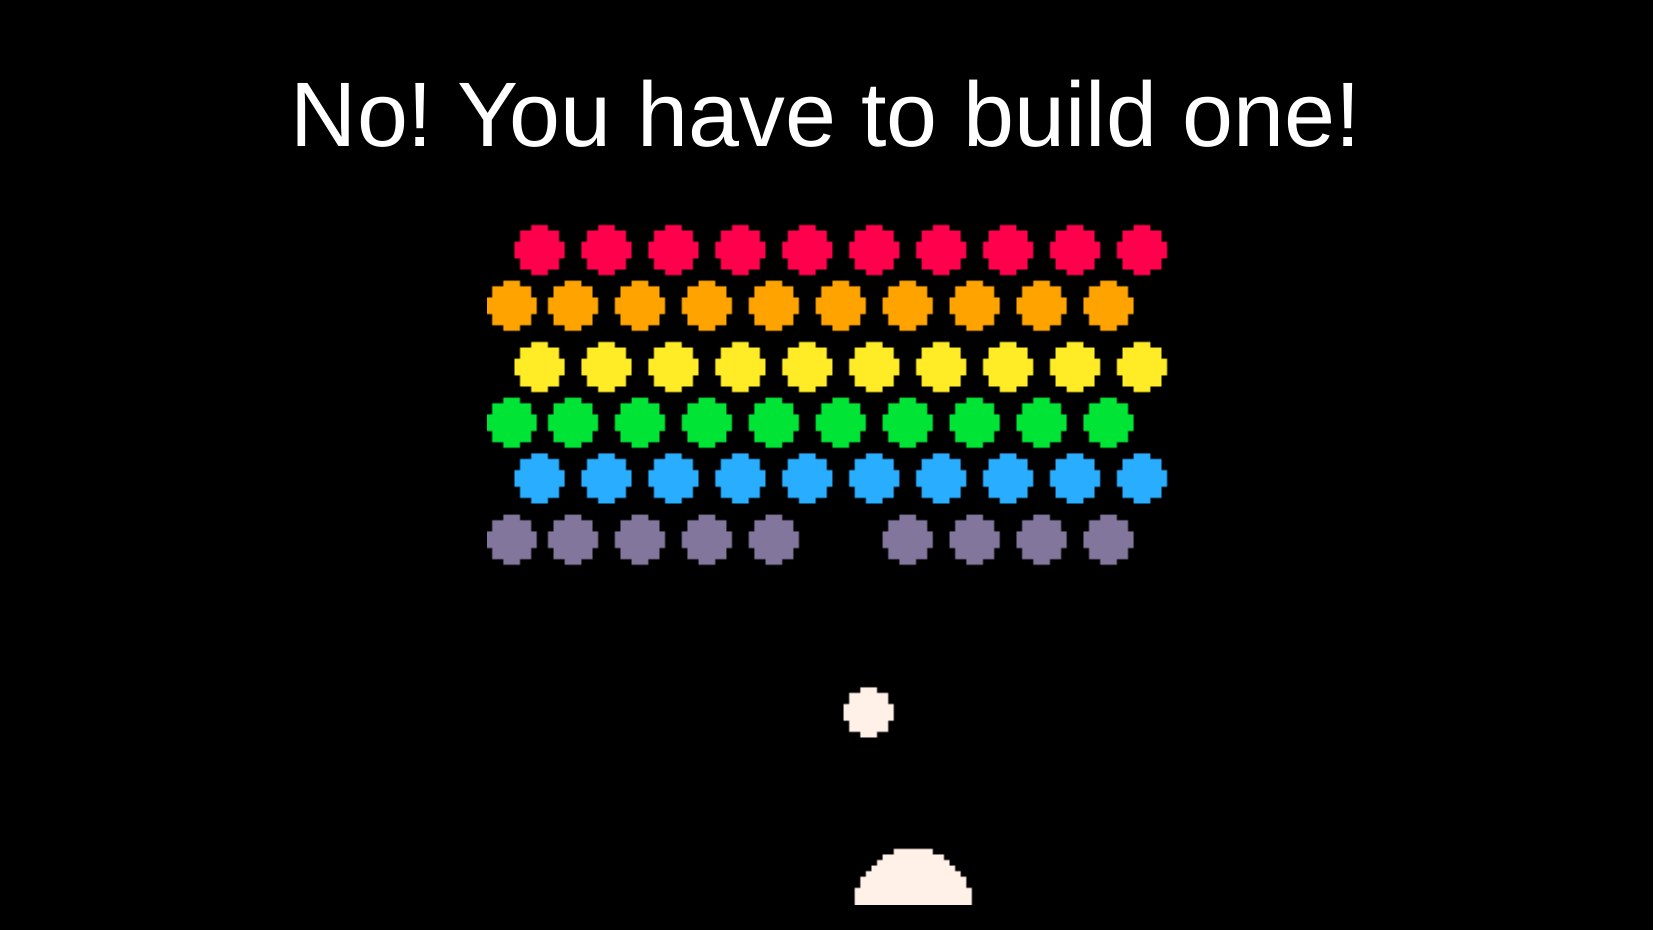

# No! You have to build one!